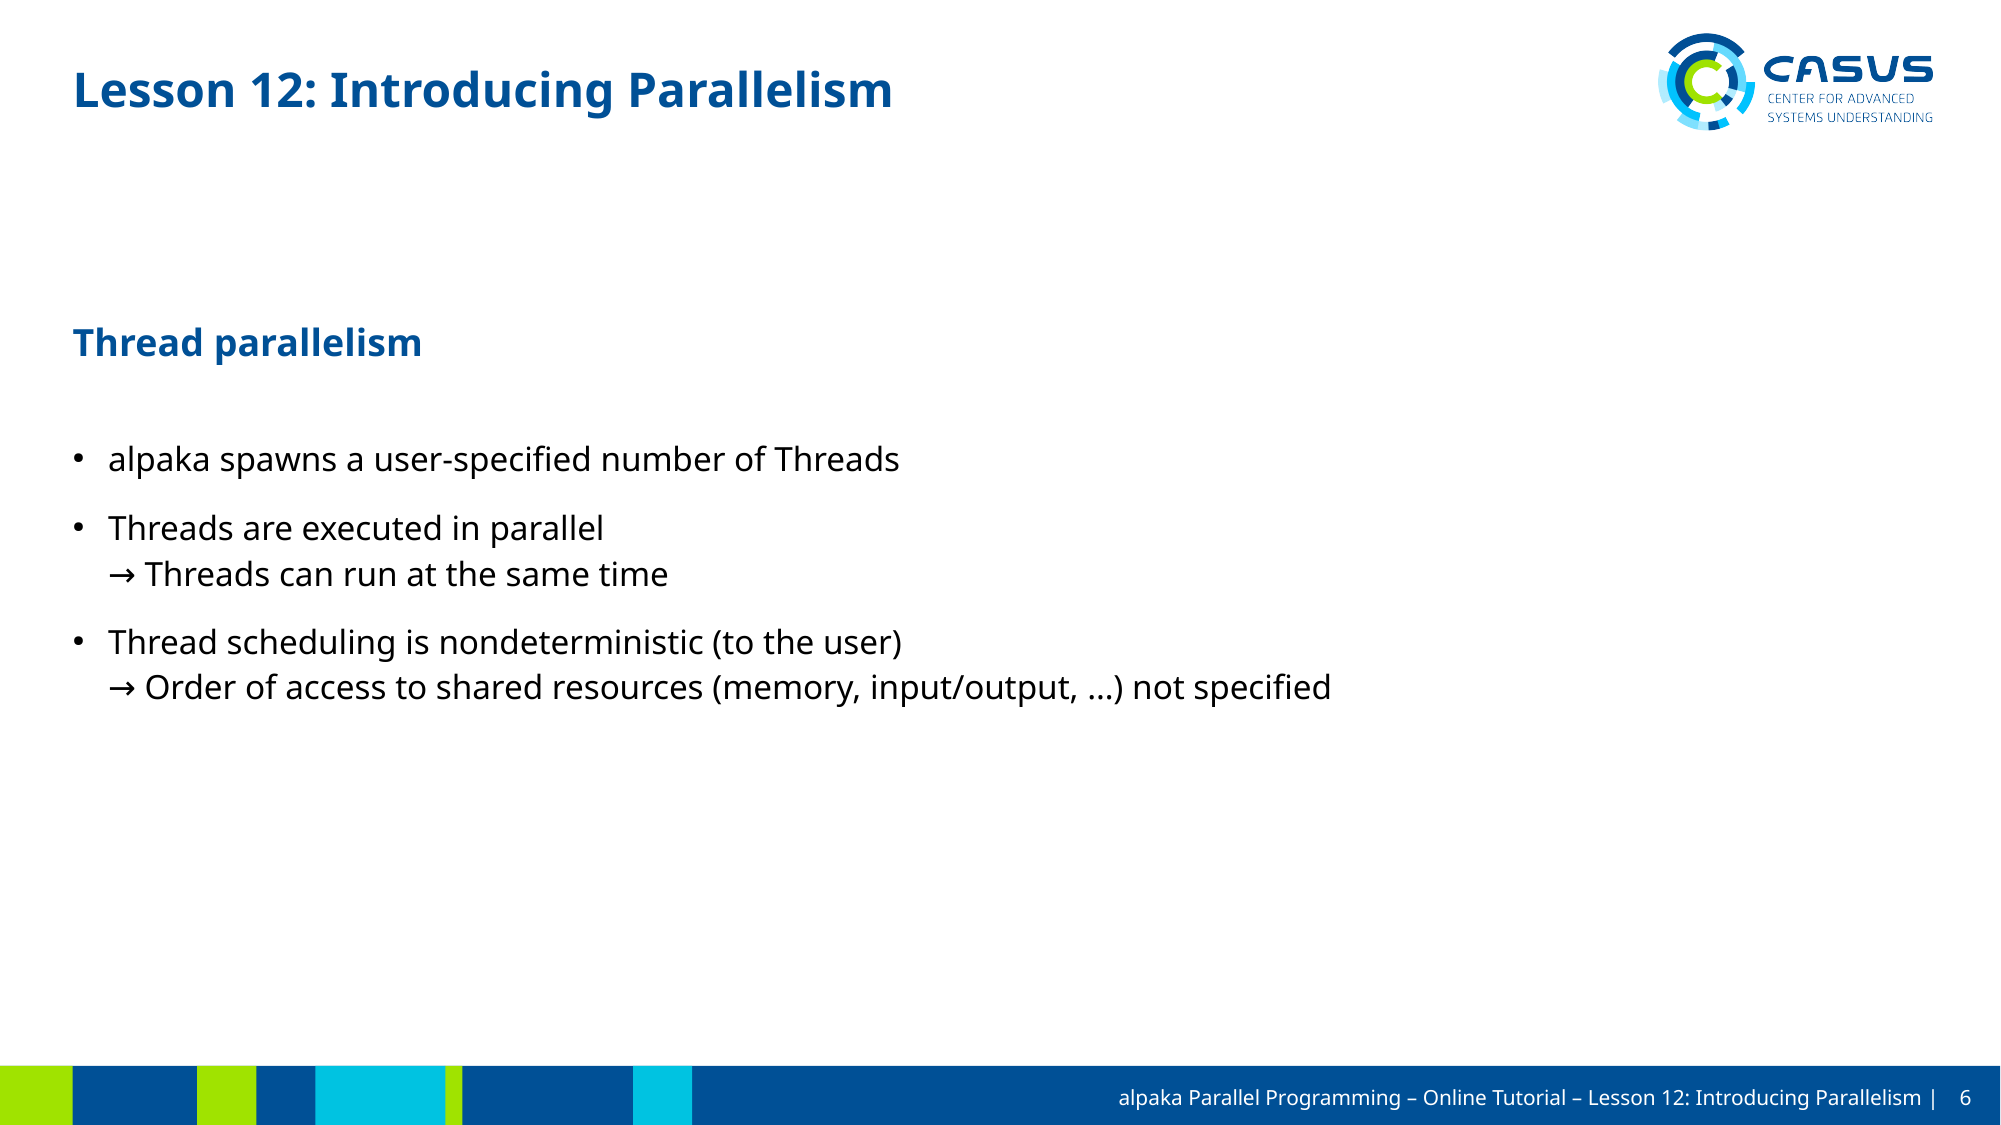

# Lesson 12: Introducing Parallelism
Thread parallelism
alpaka spawns a user-specified number of Threads
Threads are executed in parallel
→ Threads can run at the same time
Thread scheduling is nondeterministic (to the user)
→ Order of access to shared resources (memory, input/output, …) not specified
alpaka Parallel Programming – Online Tutorial – Lesson 12: Introducing Parallelism
6